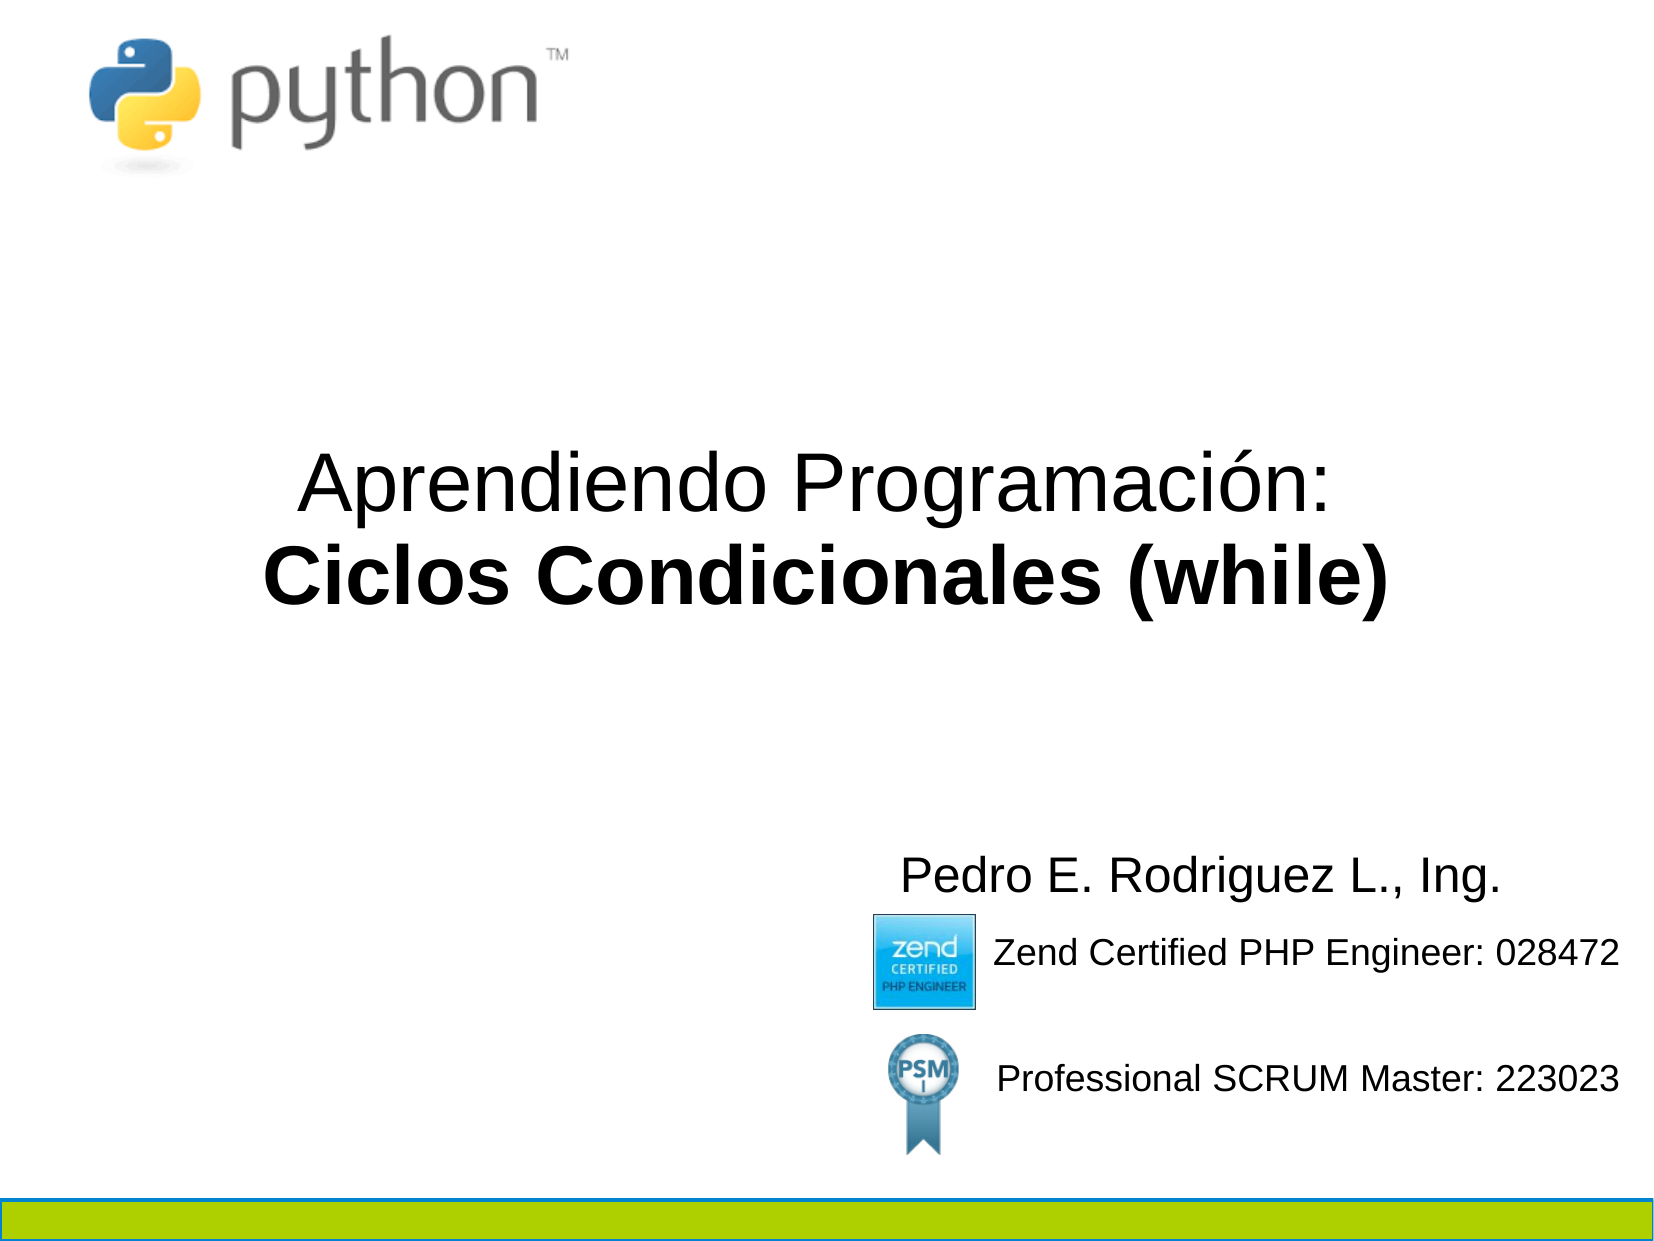

# Aprendiendo Programación:
Ciclos Condicionales (while)
Pedro E. Rodriguez L., Ing.
Zend Certified PHP Engineer: 028472
Professional SCRUM Master: 223023